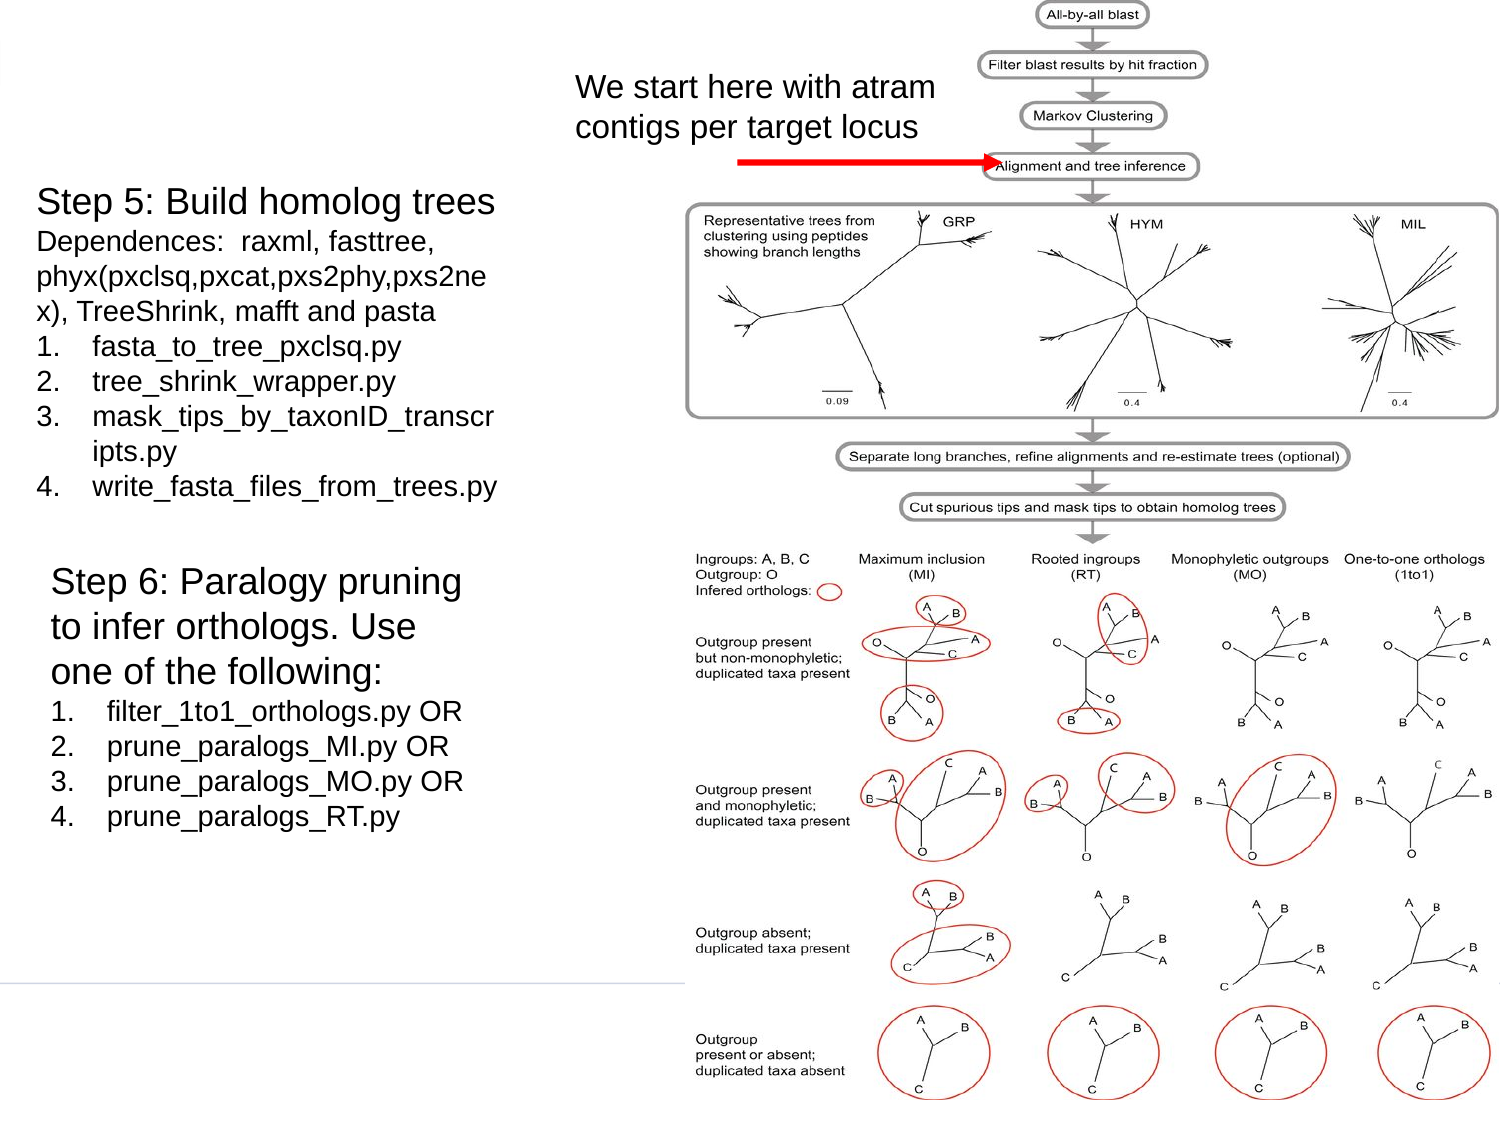

We start here with atram contigs per target locus
Step 5: Build homolog trees
Dependences:  raxml, fasttree, phyx(pxclsq,pxcat,pxs2phy,pxs2nex), TreeShrink, mafft and pasta
fasta_to_tree_pxclsq.py
tree_shrink_wrapper.py
mask_tips_by_taxonID_transcripts.py
write_fasta_files_from_trees.py
Step 6: Paralogy pruning to infer orthologs. Use one of the following:
filter_1to1_orthologs.py OR
prune_paralogs_MI.py OR
prune_paralogs_MO.py OR
prune_paralogs_RT.py